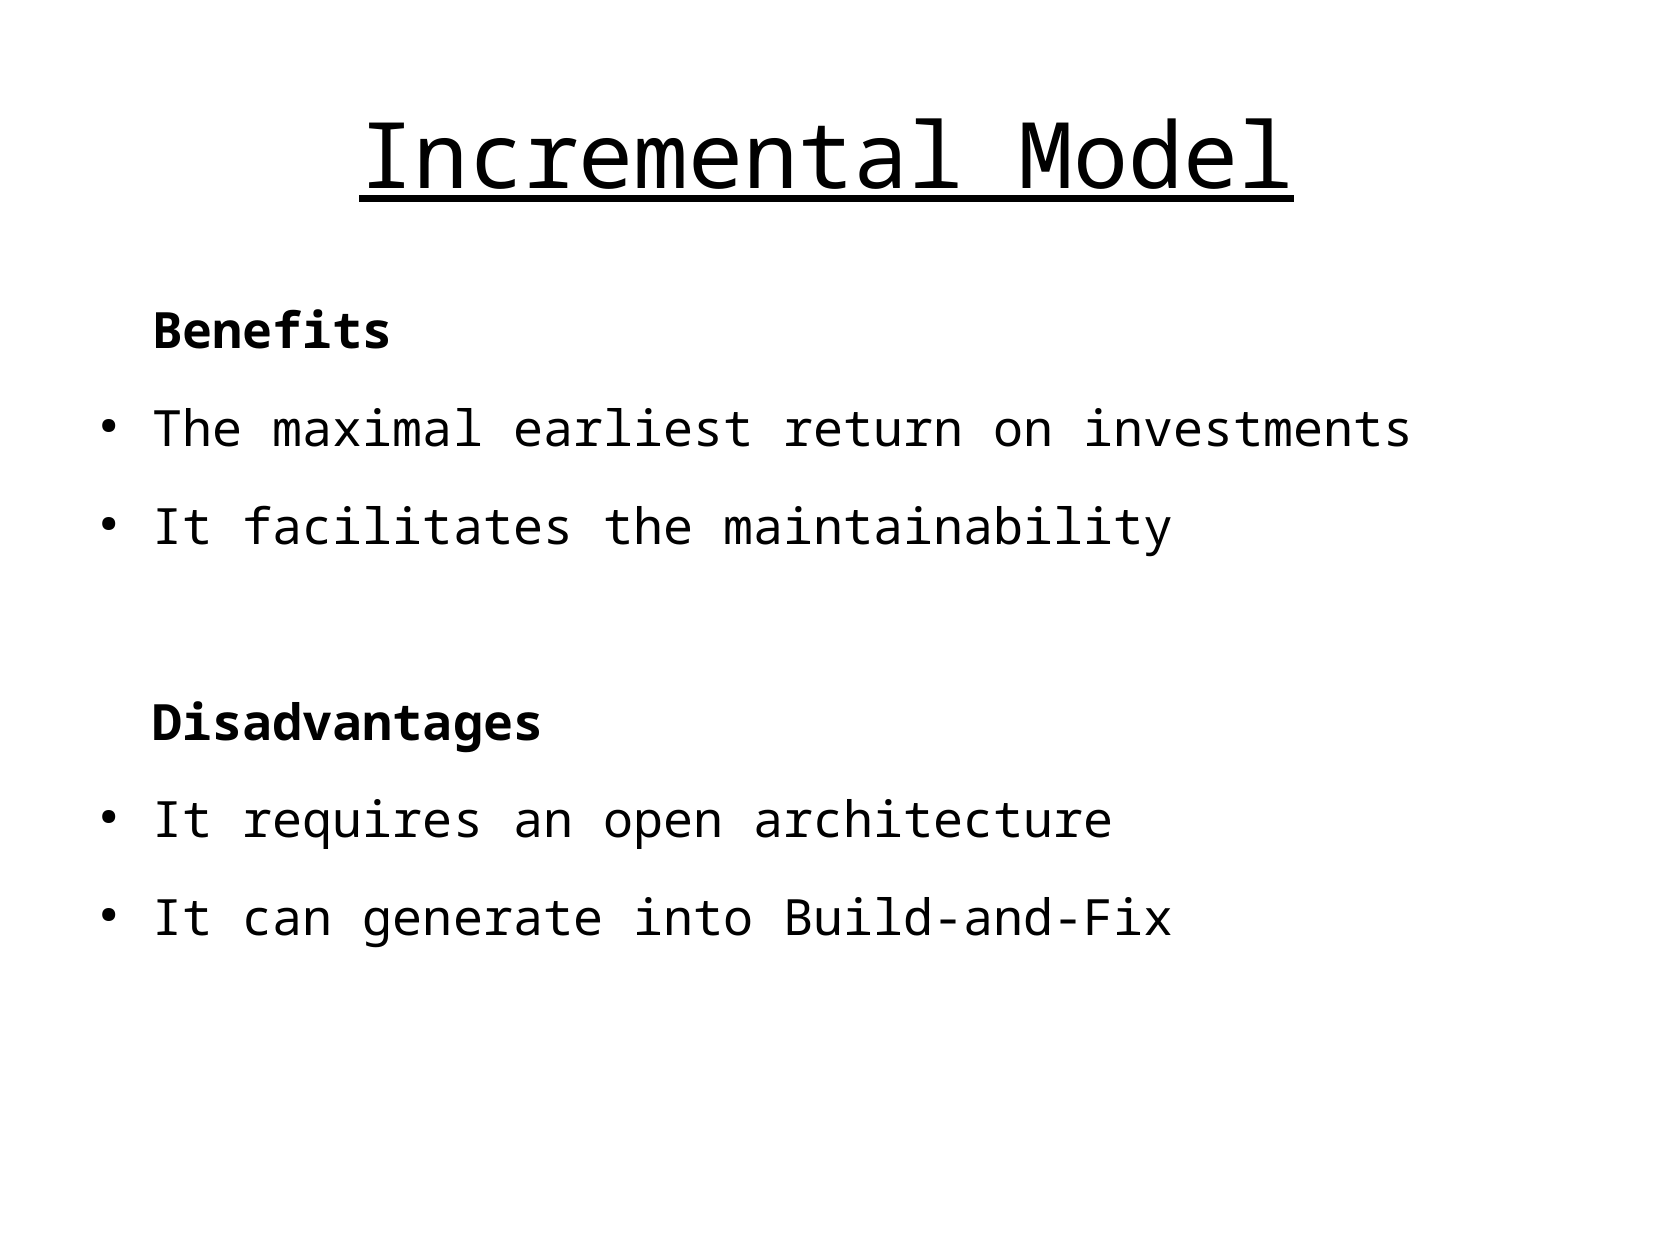

# Incremental Model
Benefits
The maximal earliest return on investments
It facilitates the maintainability
Disadvantages
It requires an open architecture
It can generate into Build-and-Fix